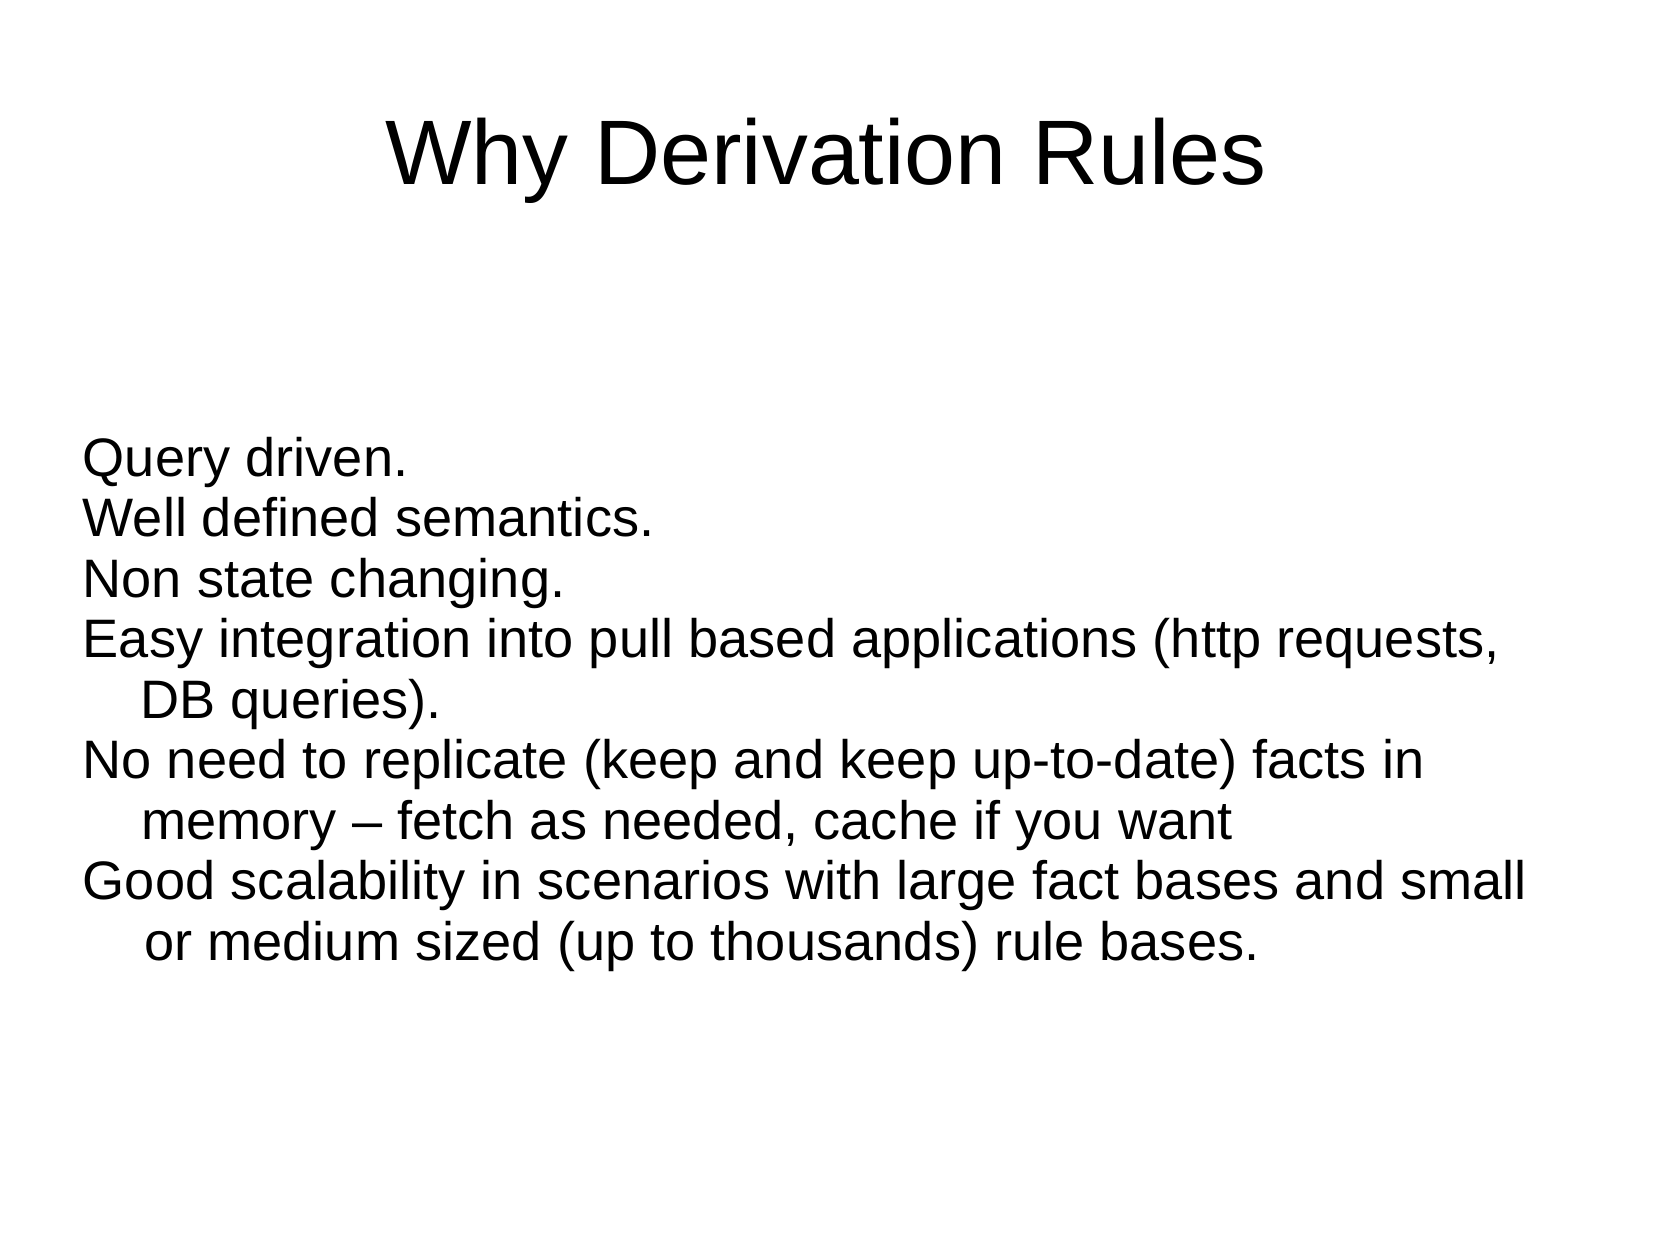

# Why Derivation Rules
Query driven.
Well defined semantics.
Non state changing.
Easy integration into pull based applications (http requests, DB queries).
No need to replicate (keep and keep up-to-date) facts in memory – fetch as needed, cache if you want
Good scalability in scenarios with large fact bases and small or medium sized (up to thousands) rule bases.